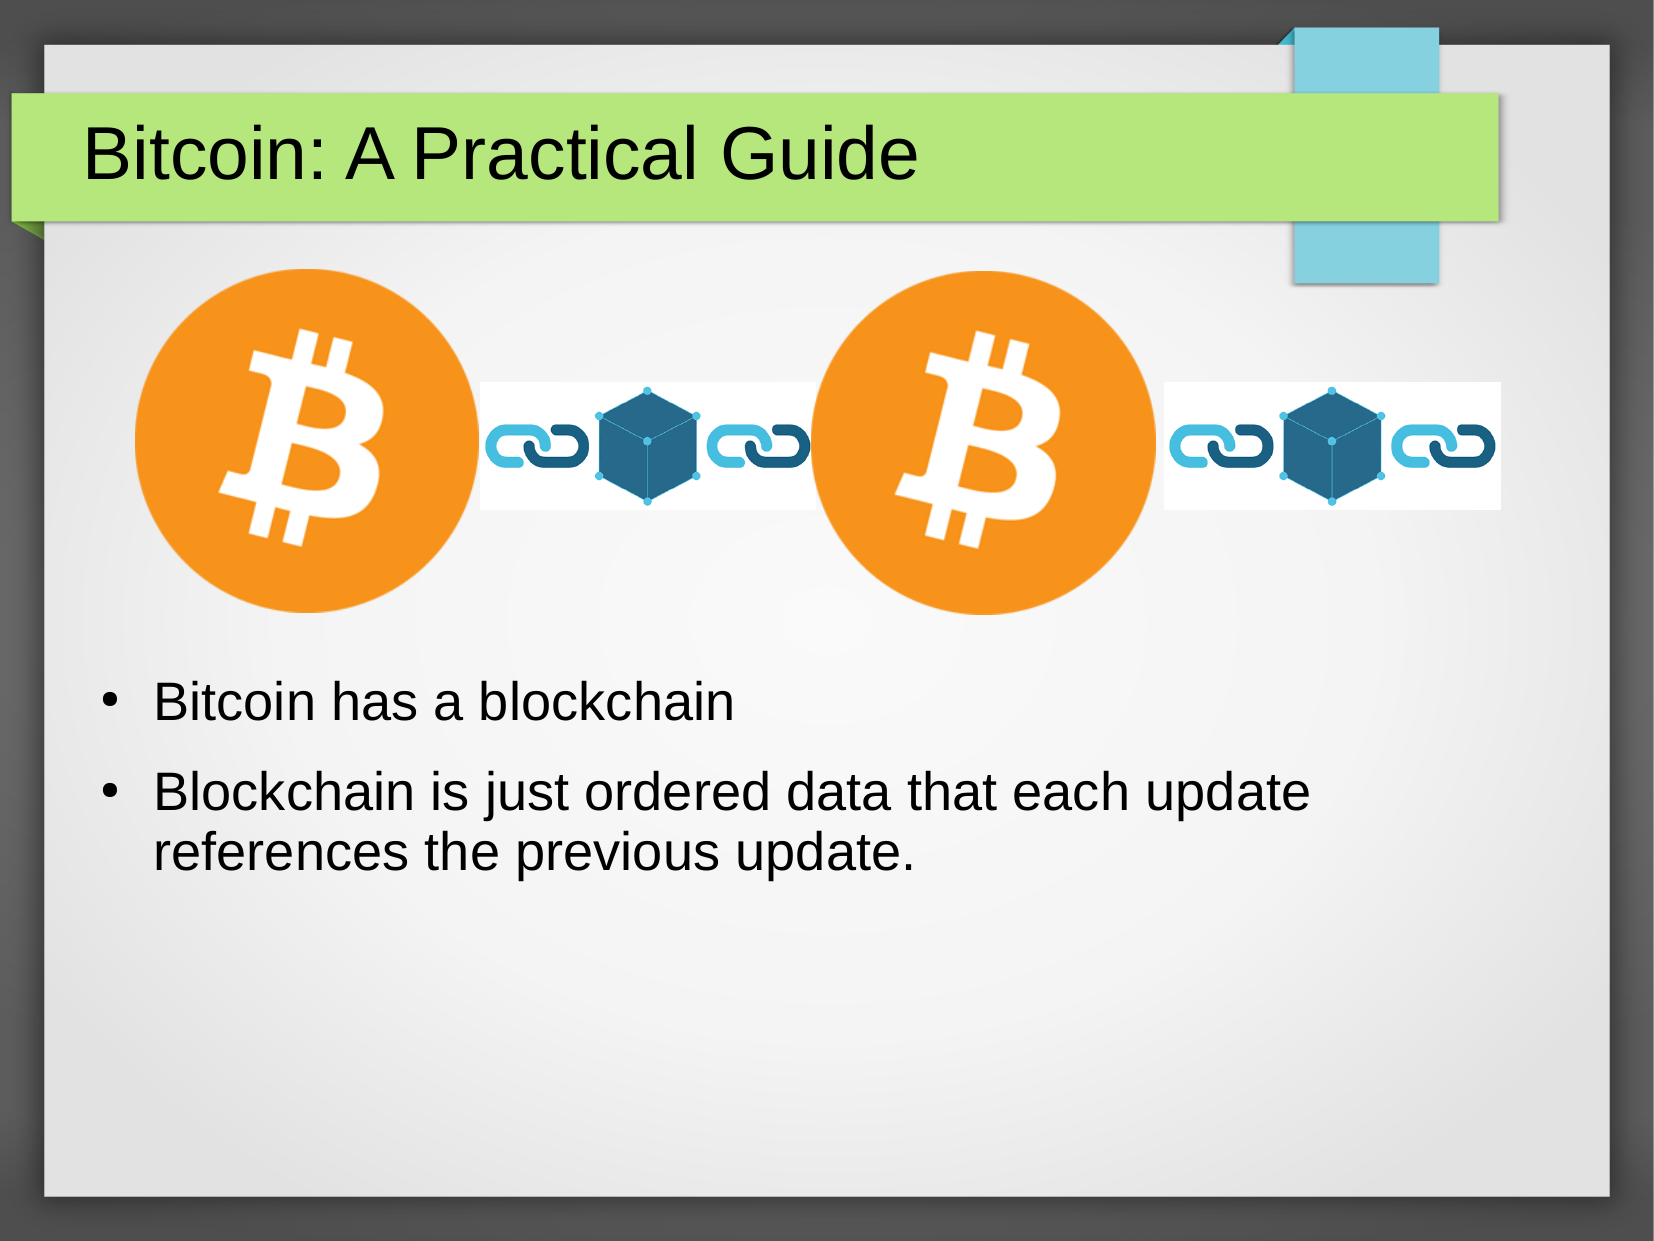

# Bitcoin: A Practical Guide
Bitcoin has a blockchain
Blockchain is just ordered data that each update references the previous update.